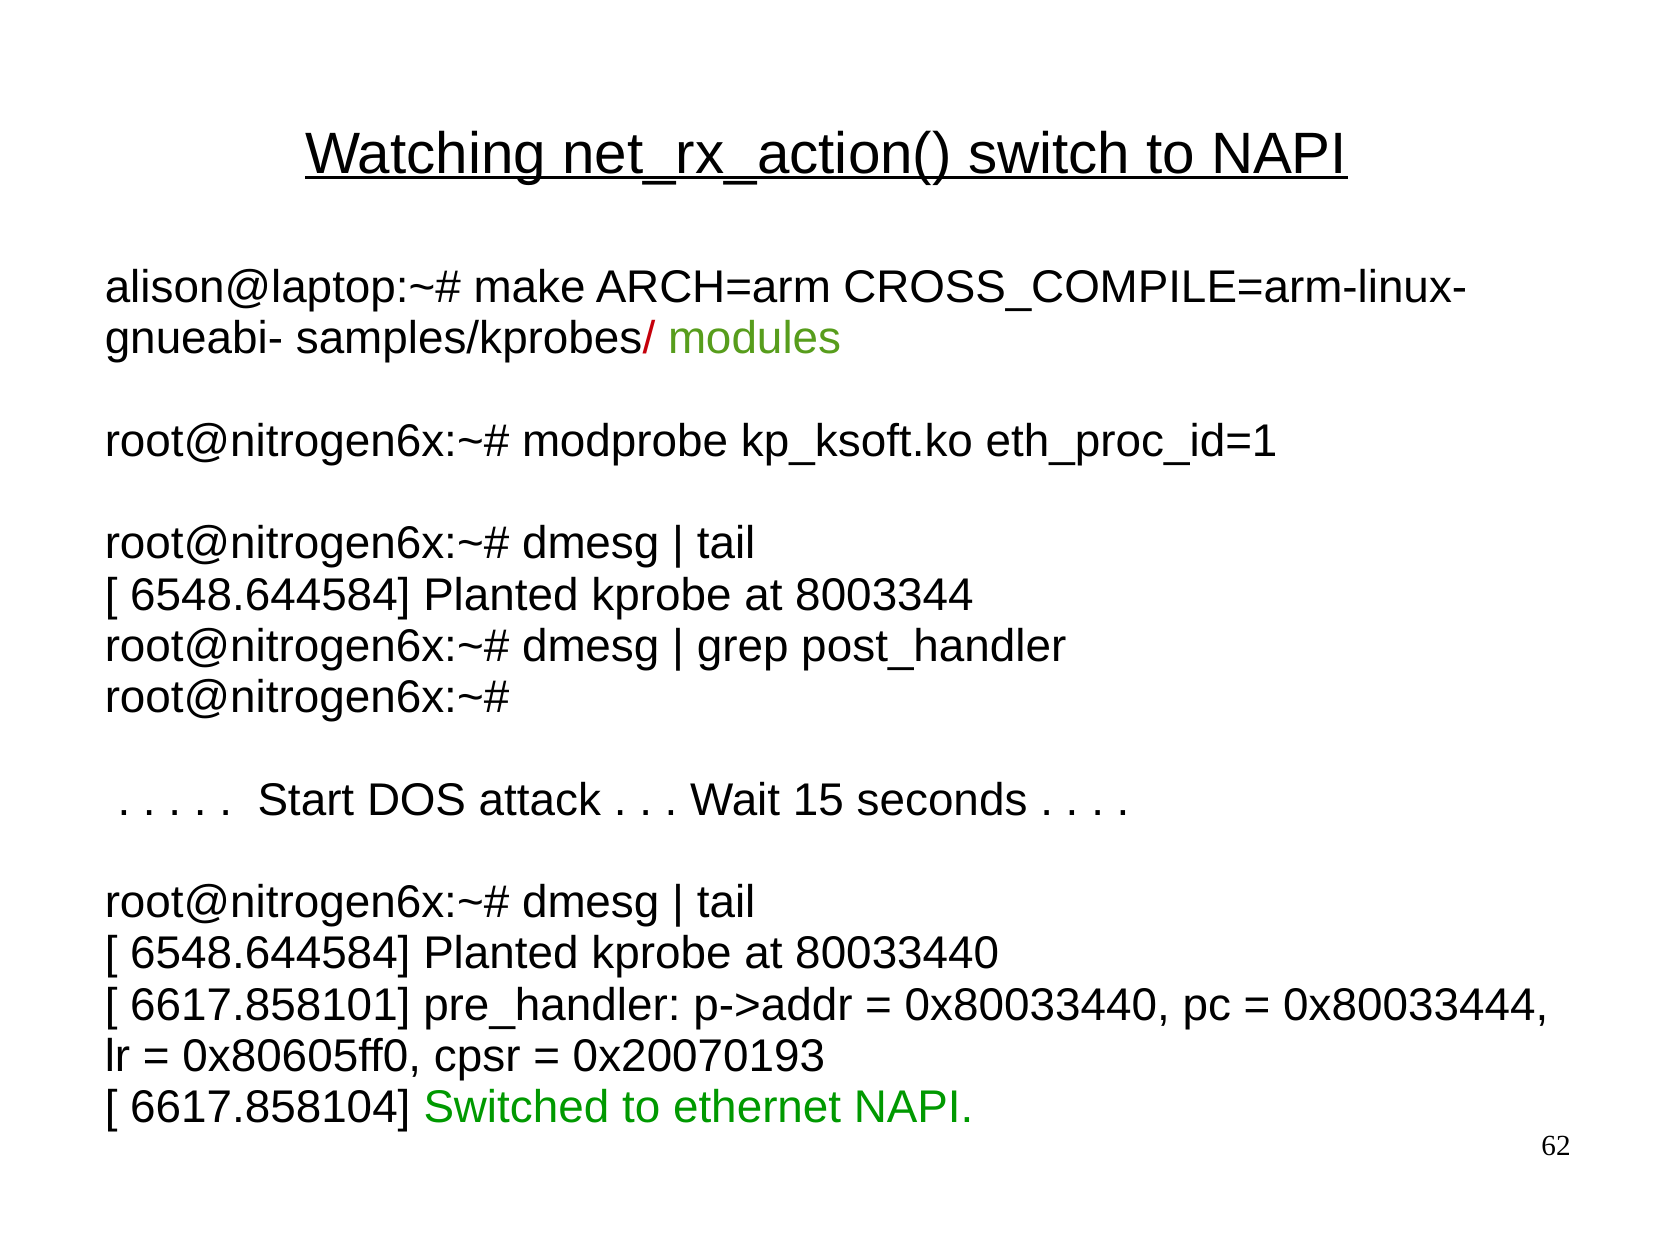

# Watching net_rx_action() switch to NAPI
alison@laptop:~# make ARCH=arm CROSS_COMPILE=arm-linux-gnueabi- samples/kprobes/ modules
root@nitrogen6x:~# modprobe kp_ksoft.ko eth_proc_id=1
root@nitrogen6x:~# dmesg | tail
[ 6548.644584] Planted kprobe at 8003344
root@nitrogen6x:~# dmesg | grep post_handler
root@nitrogen6x:~#
 . . . . . Start DOS attack . . . Wait 15 seconds . . . .
root@nitrogen6x:~# dmesg | tail
[ 6548.644584] Planted kprobe at 80033440
[ 6617.858101] pre_handler: p->addr = 0x80033440, pc = 0x80033444, lr = 0x80605ff0, cpsr = 0x20070193
[ 6617.858104] Switched to ethernet NAPI.
62